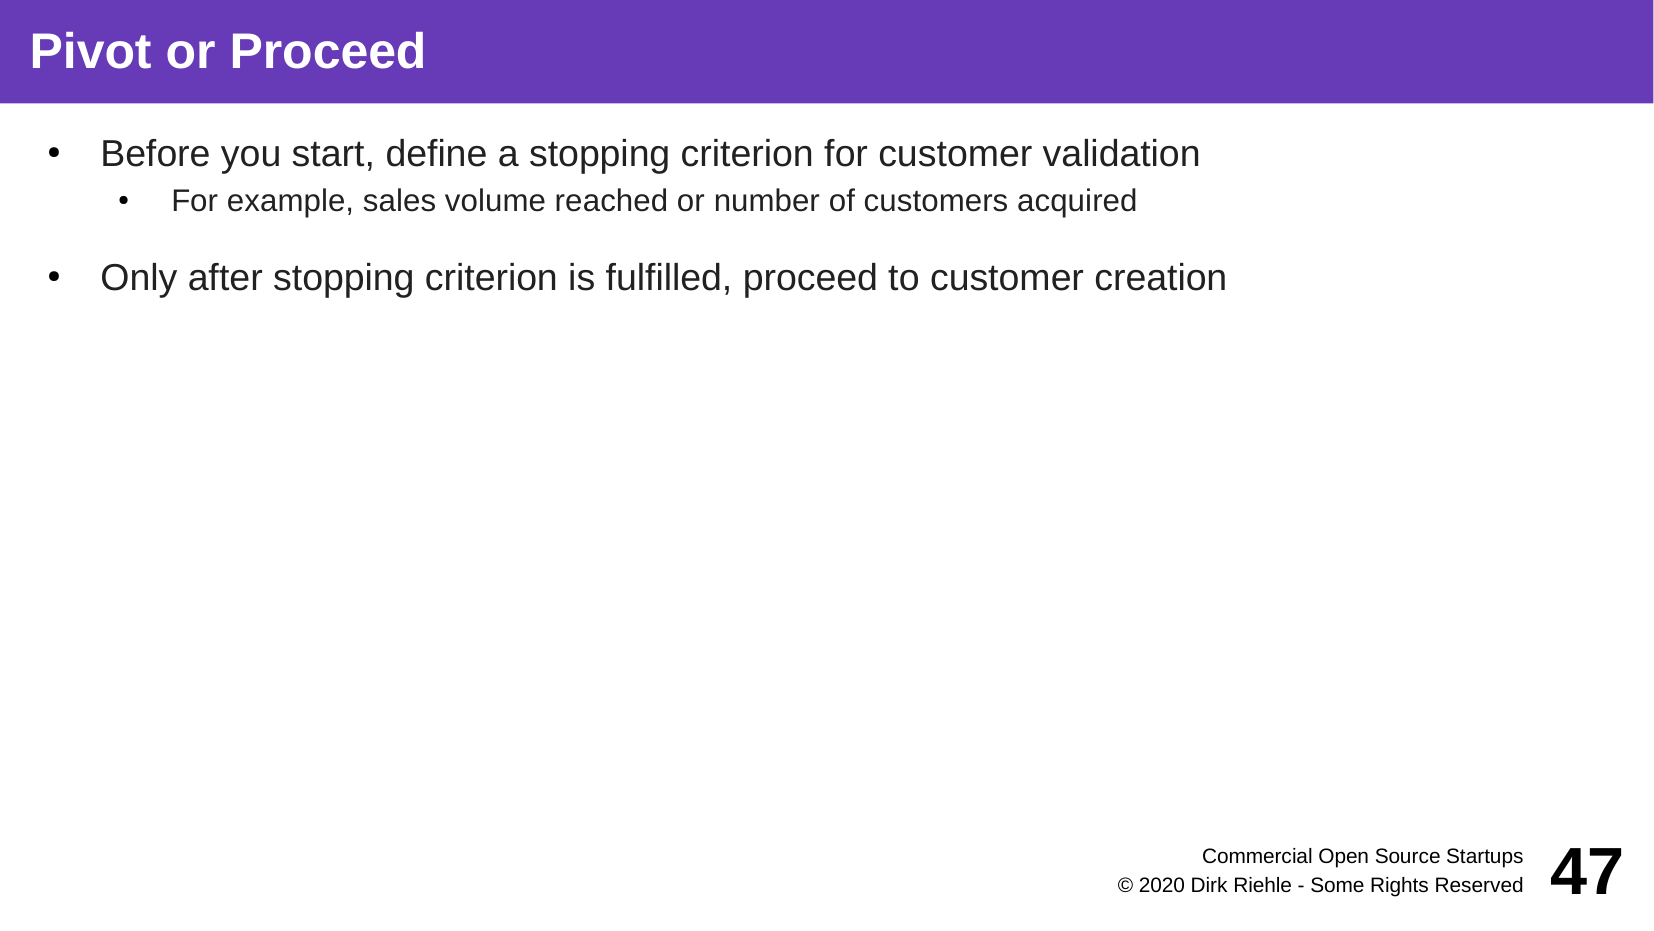

# Pivot or Proceed
Before you start, define a stopping criterion for customer validation
For example, sales volume reached or number of customers acquired
Only after stopping criterion is fulfilled, proceed to customer creation
Commercial Open Source Startups
47
© 2020 Dirk Riehle - Some Rights Reserved